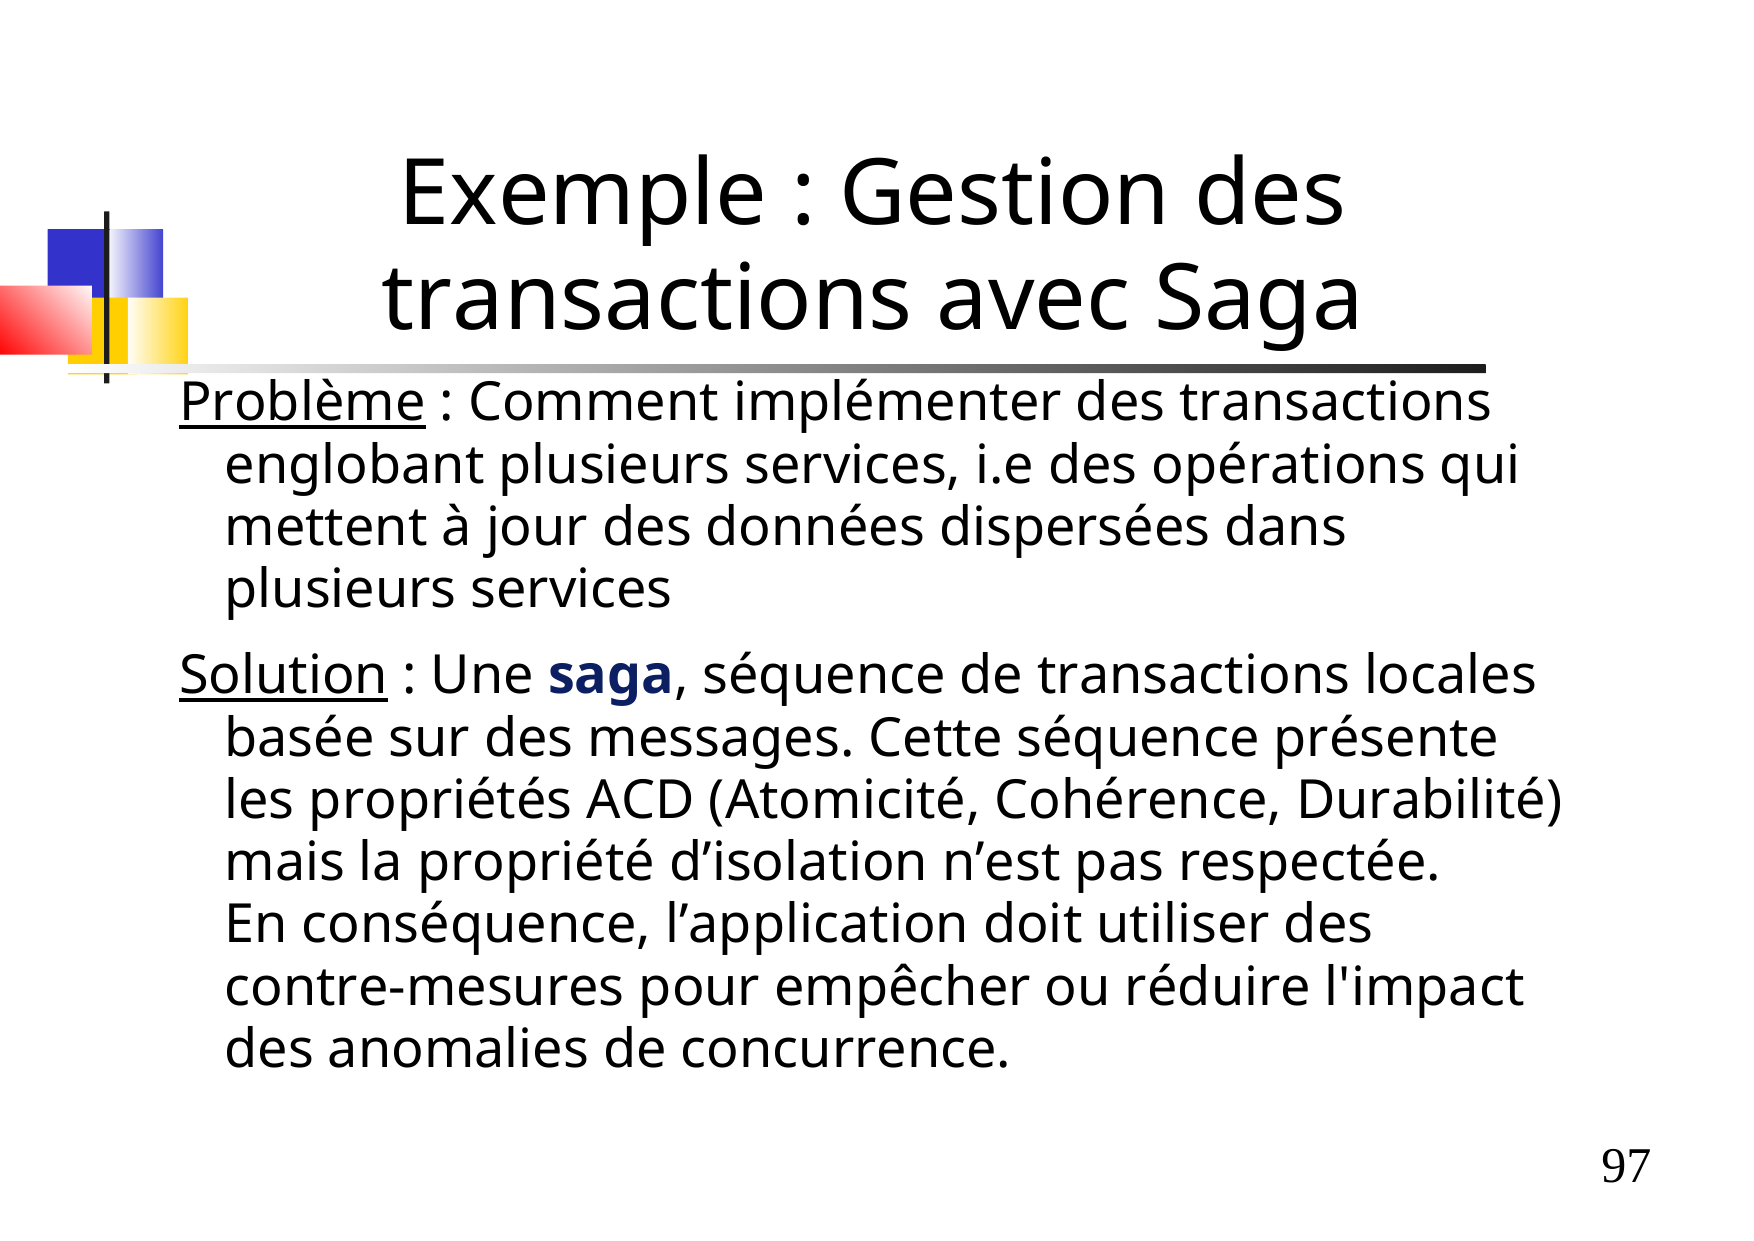

# Exemple : Gestion des transactions avec Saga
Problème : Comment implémenter des transactions englobant plusieurs services, i.e des opérations qui mettent à jour des données dispersées dans plusieurs services
Solution : Une saga, séquence de transactions locales basée sur des messages. Cette séquence présente les propriétés ACD (Atomicité, Cohérence, Durabilité) mais la propriété d’isolation n’est pas respectée.
En conséquence, l’application doit utiliser des contre-mesures pour empêcher ou réduire l'impact des anomalies de concurrence.